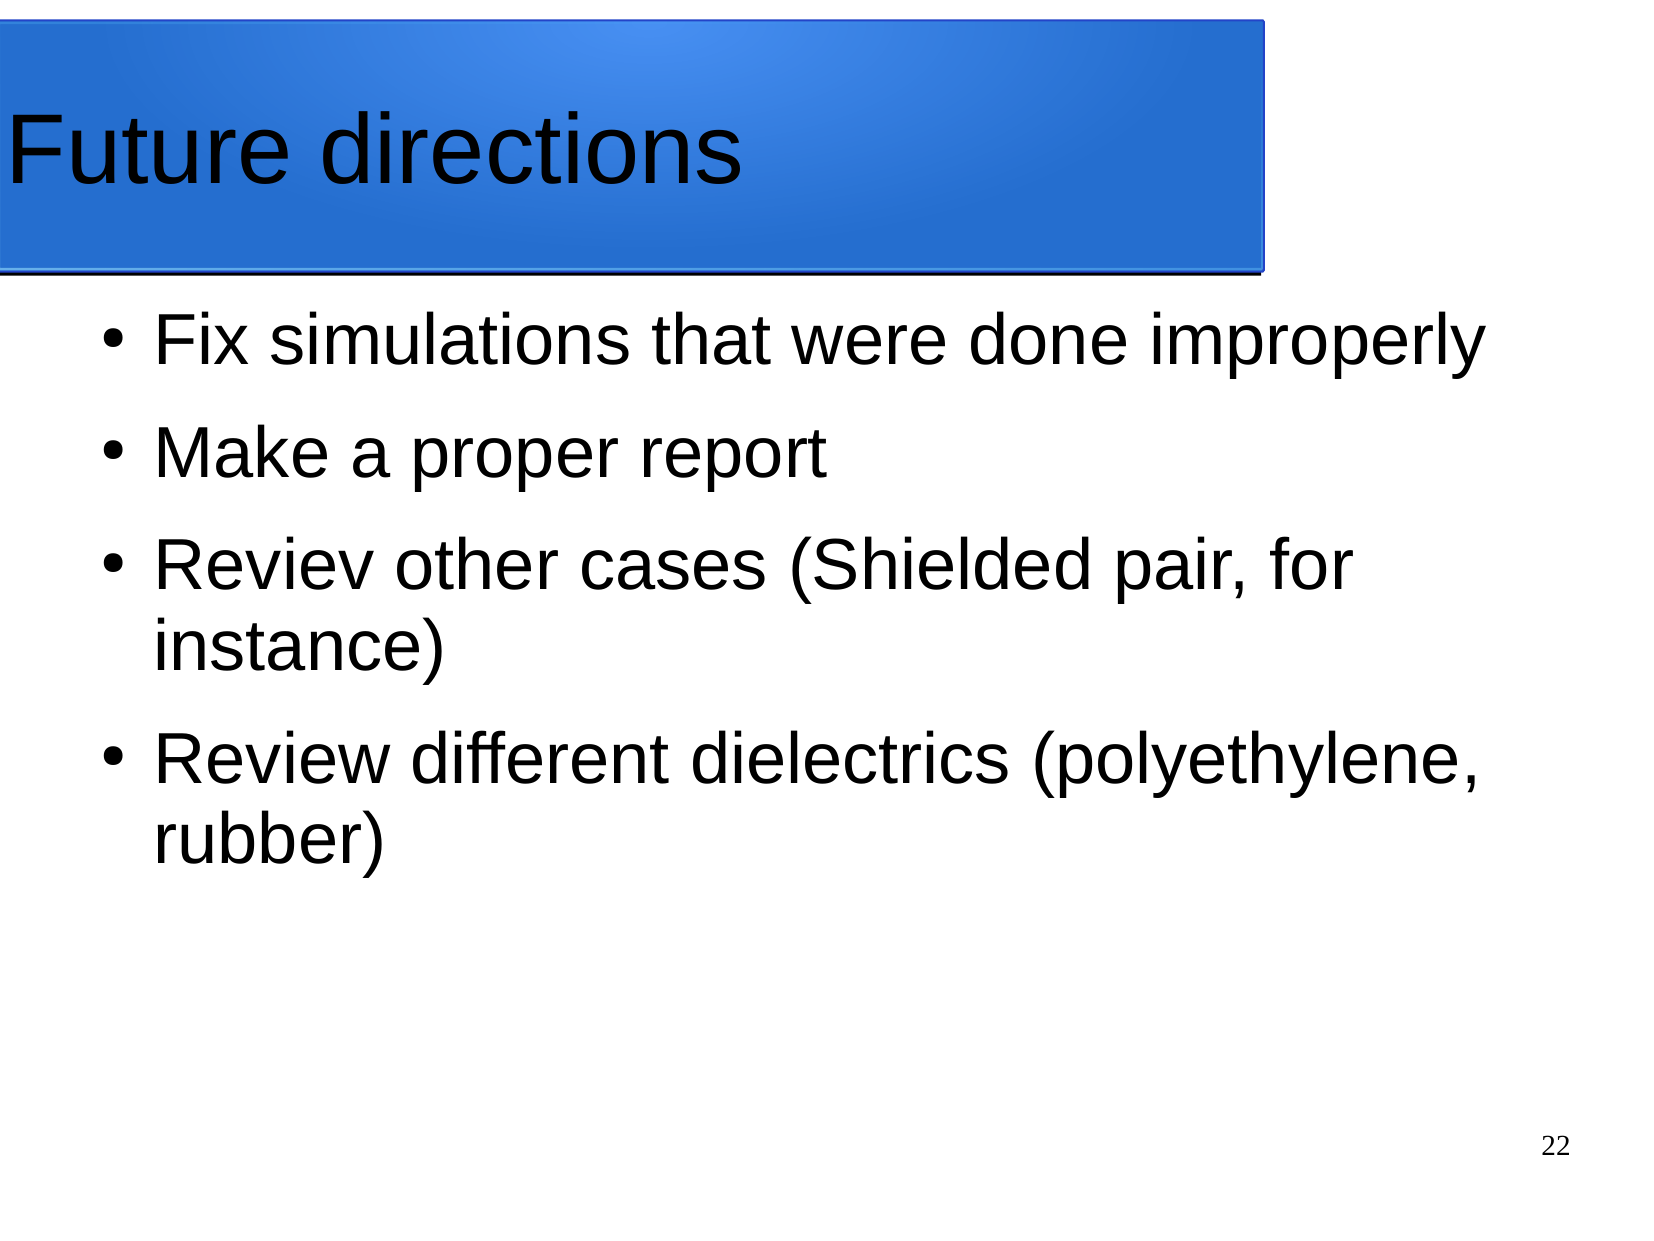

# Future directions
Fix simulations that were done improperly
Make a proper report
Reviev other cases (Shielded pair, for instance)
Review different dielectrics (polyethylene, rubber)
22